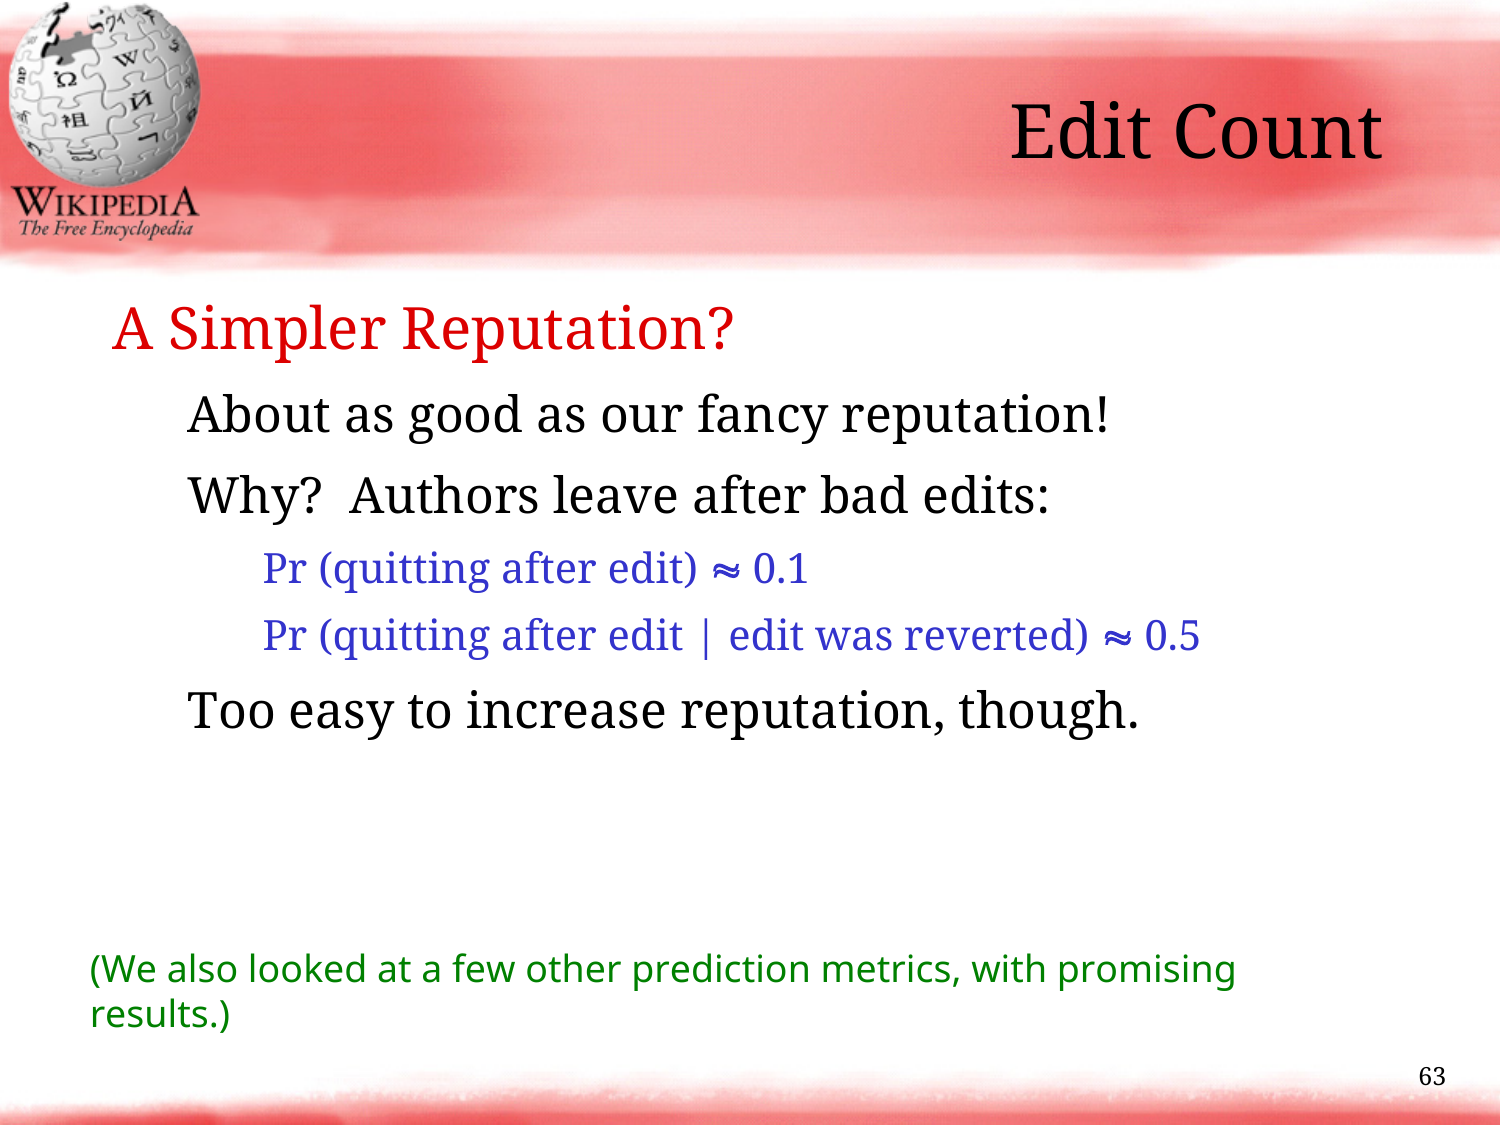

# Edit Count
A Simpler Reputation?
About as good as our fancy reputation!
Why? Authors leave after bad edits:
Pr (quitting after edit)  0.1
Pr (quitting after edit | edit was reverted)  0.5
Too easy to increase reputation, though.
(We also looked at a few other prediction metrics, with promising results.)
63